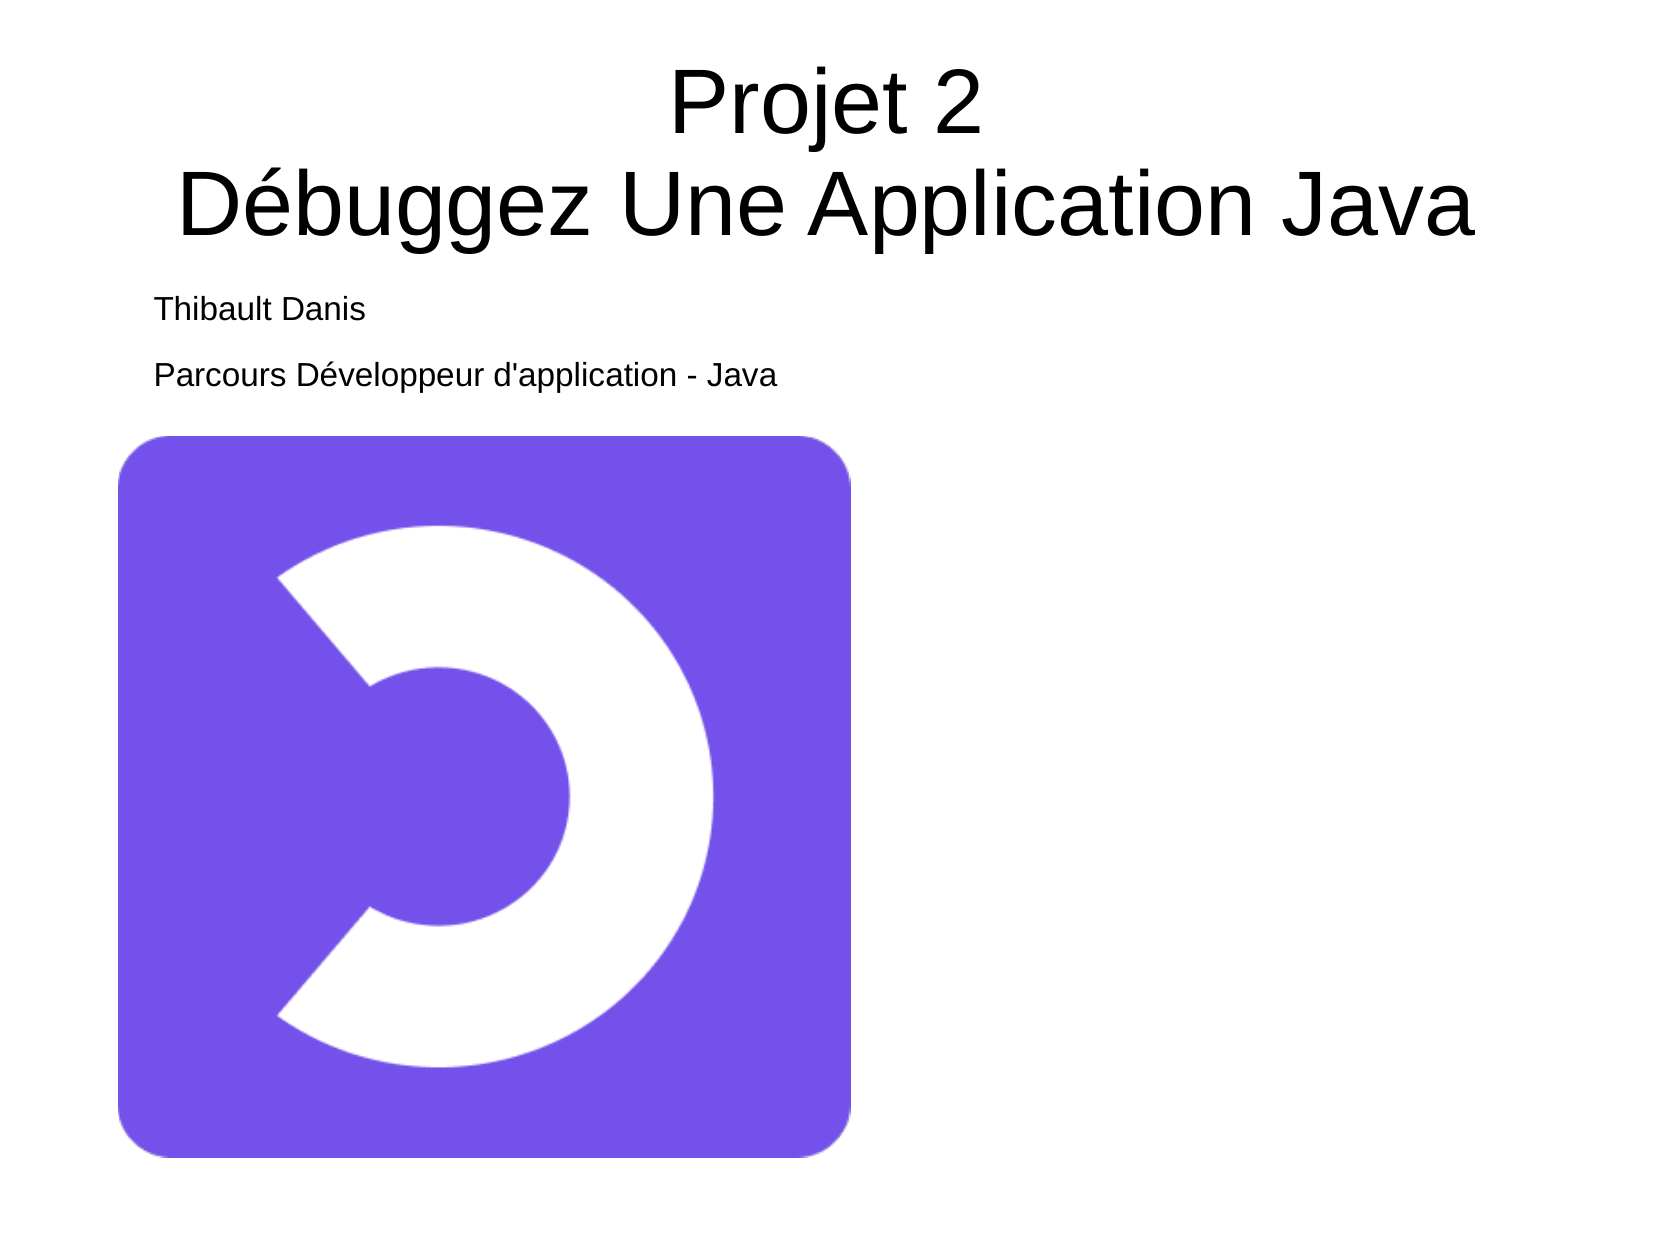

# Projet 2 Débuggez Une Application Java
Thibault Danis
Parcours Développeur d'application - Java